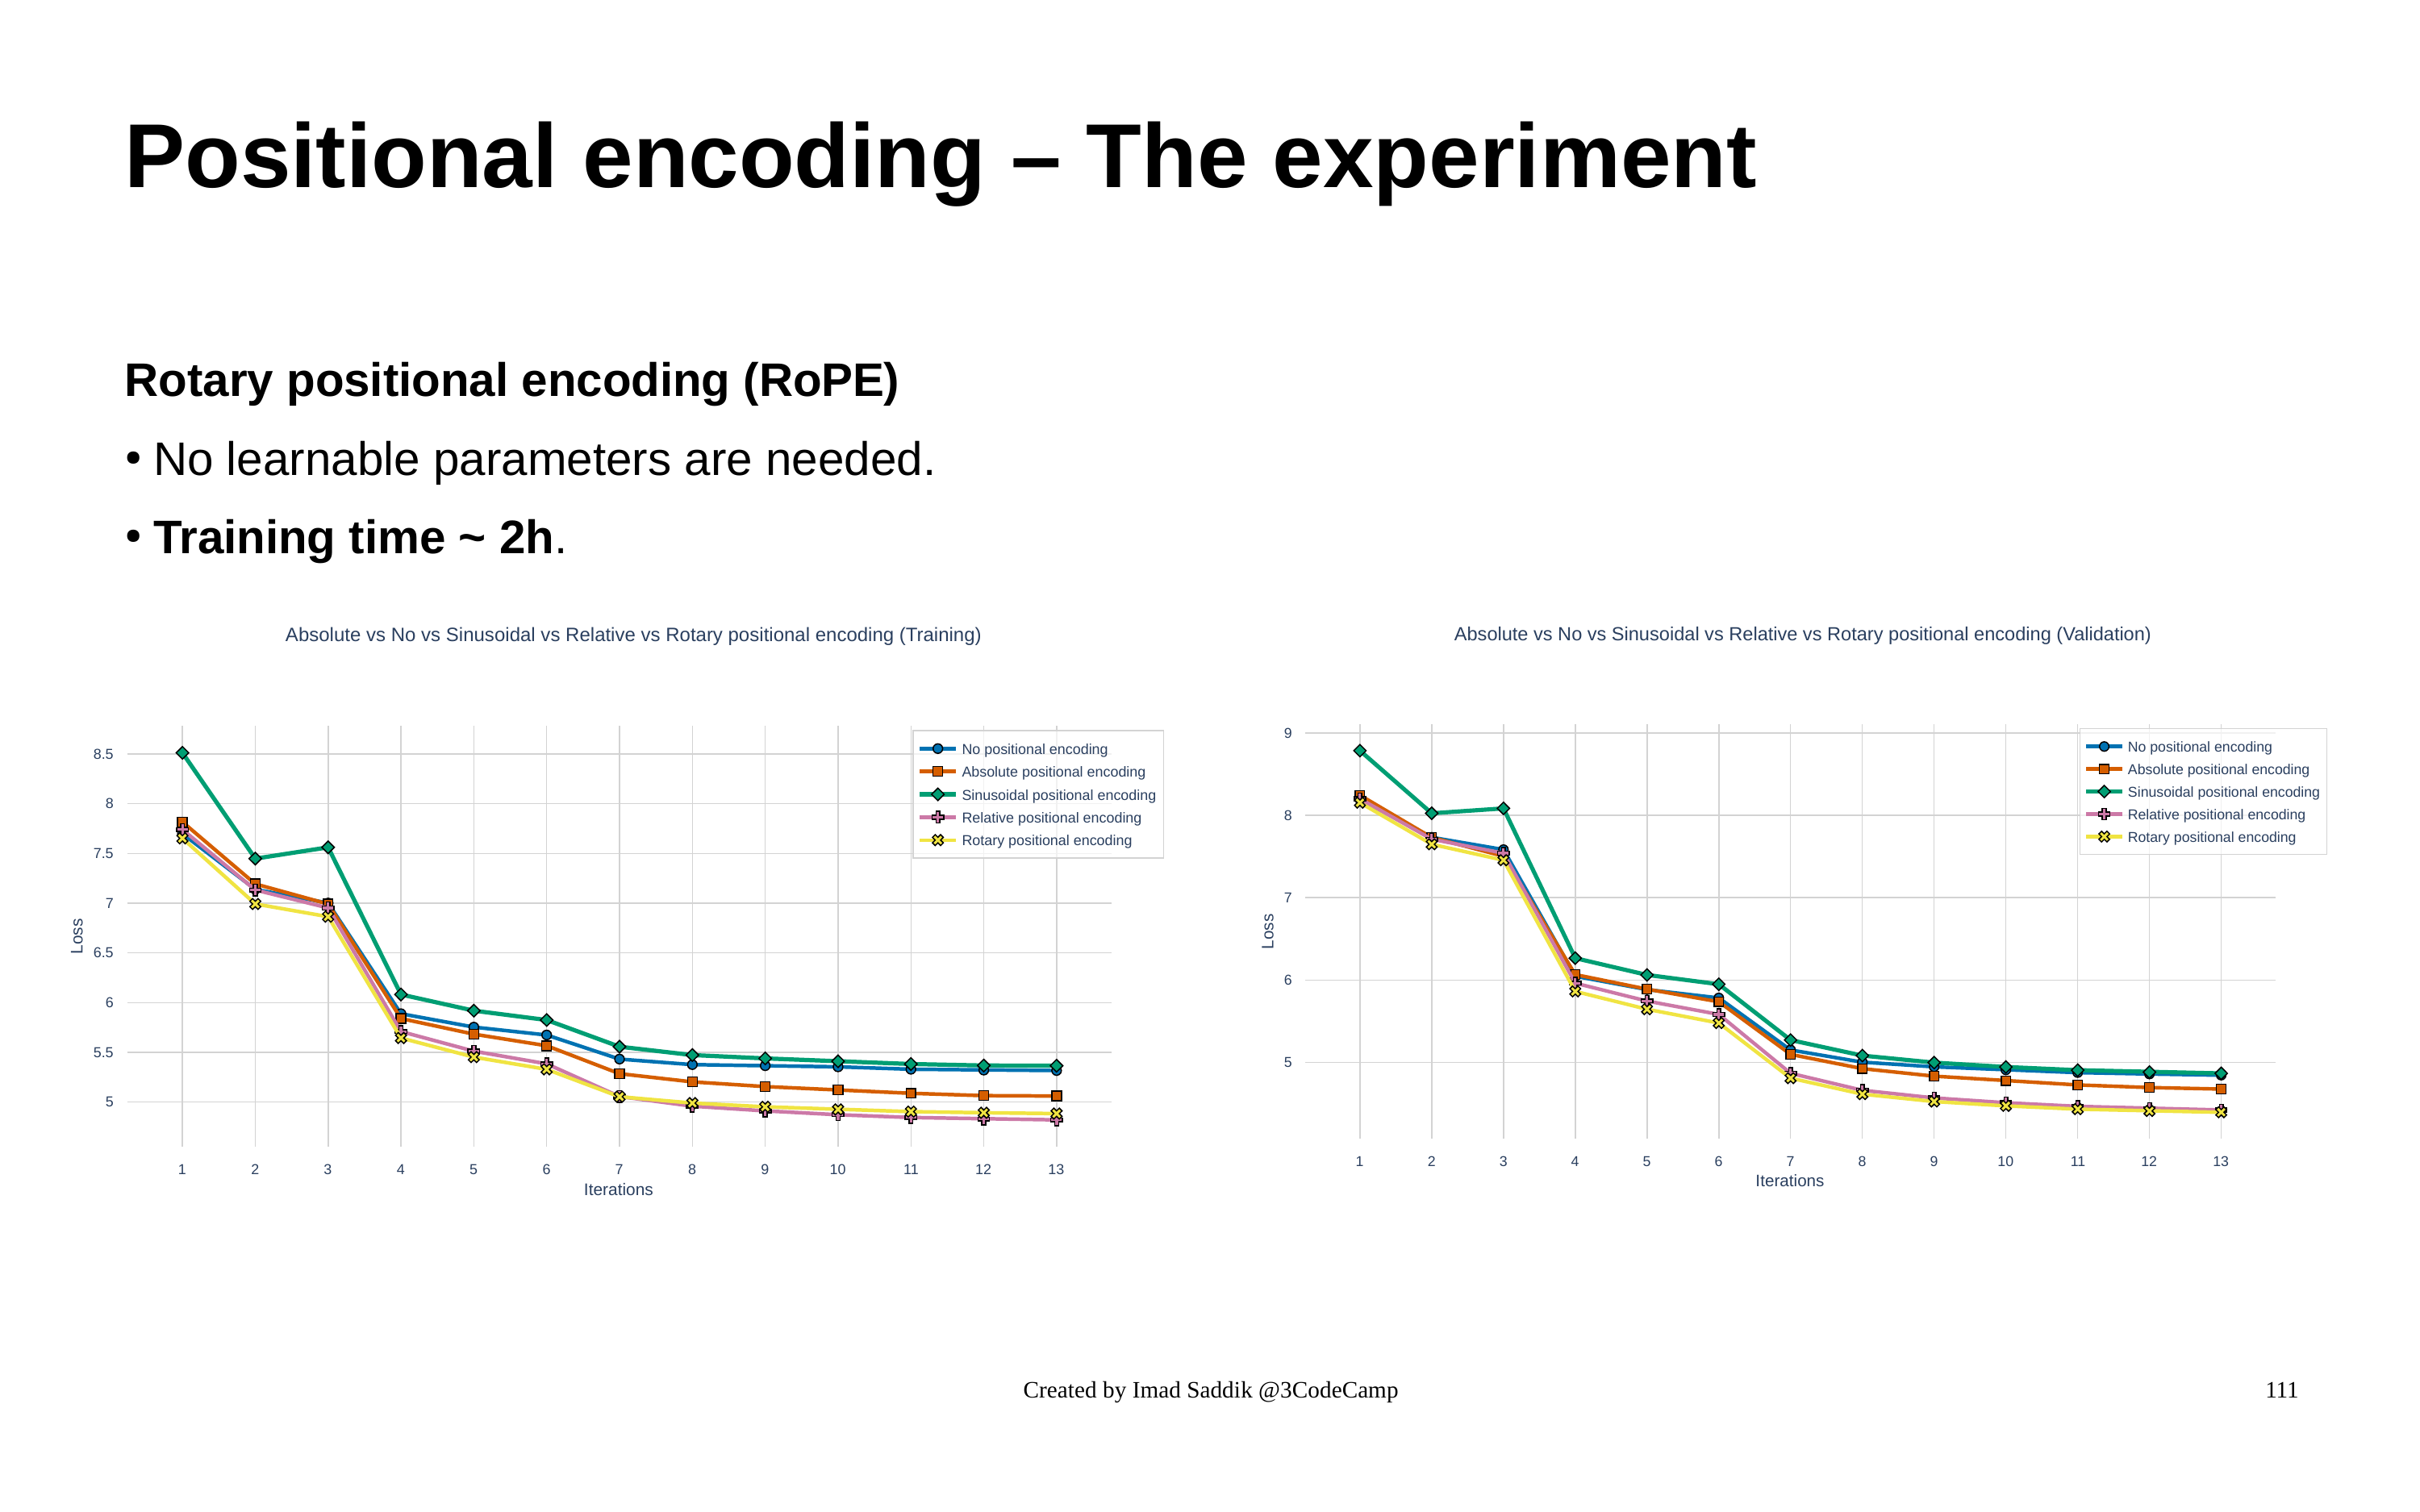

Positional encoding – The experiment
Rotary positional encoding (RoPE)
No learnable parameters are needed.
Training time ~ 2h.
Created by Imad Saddik @3CodeCamp
111